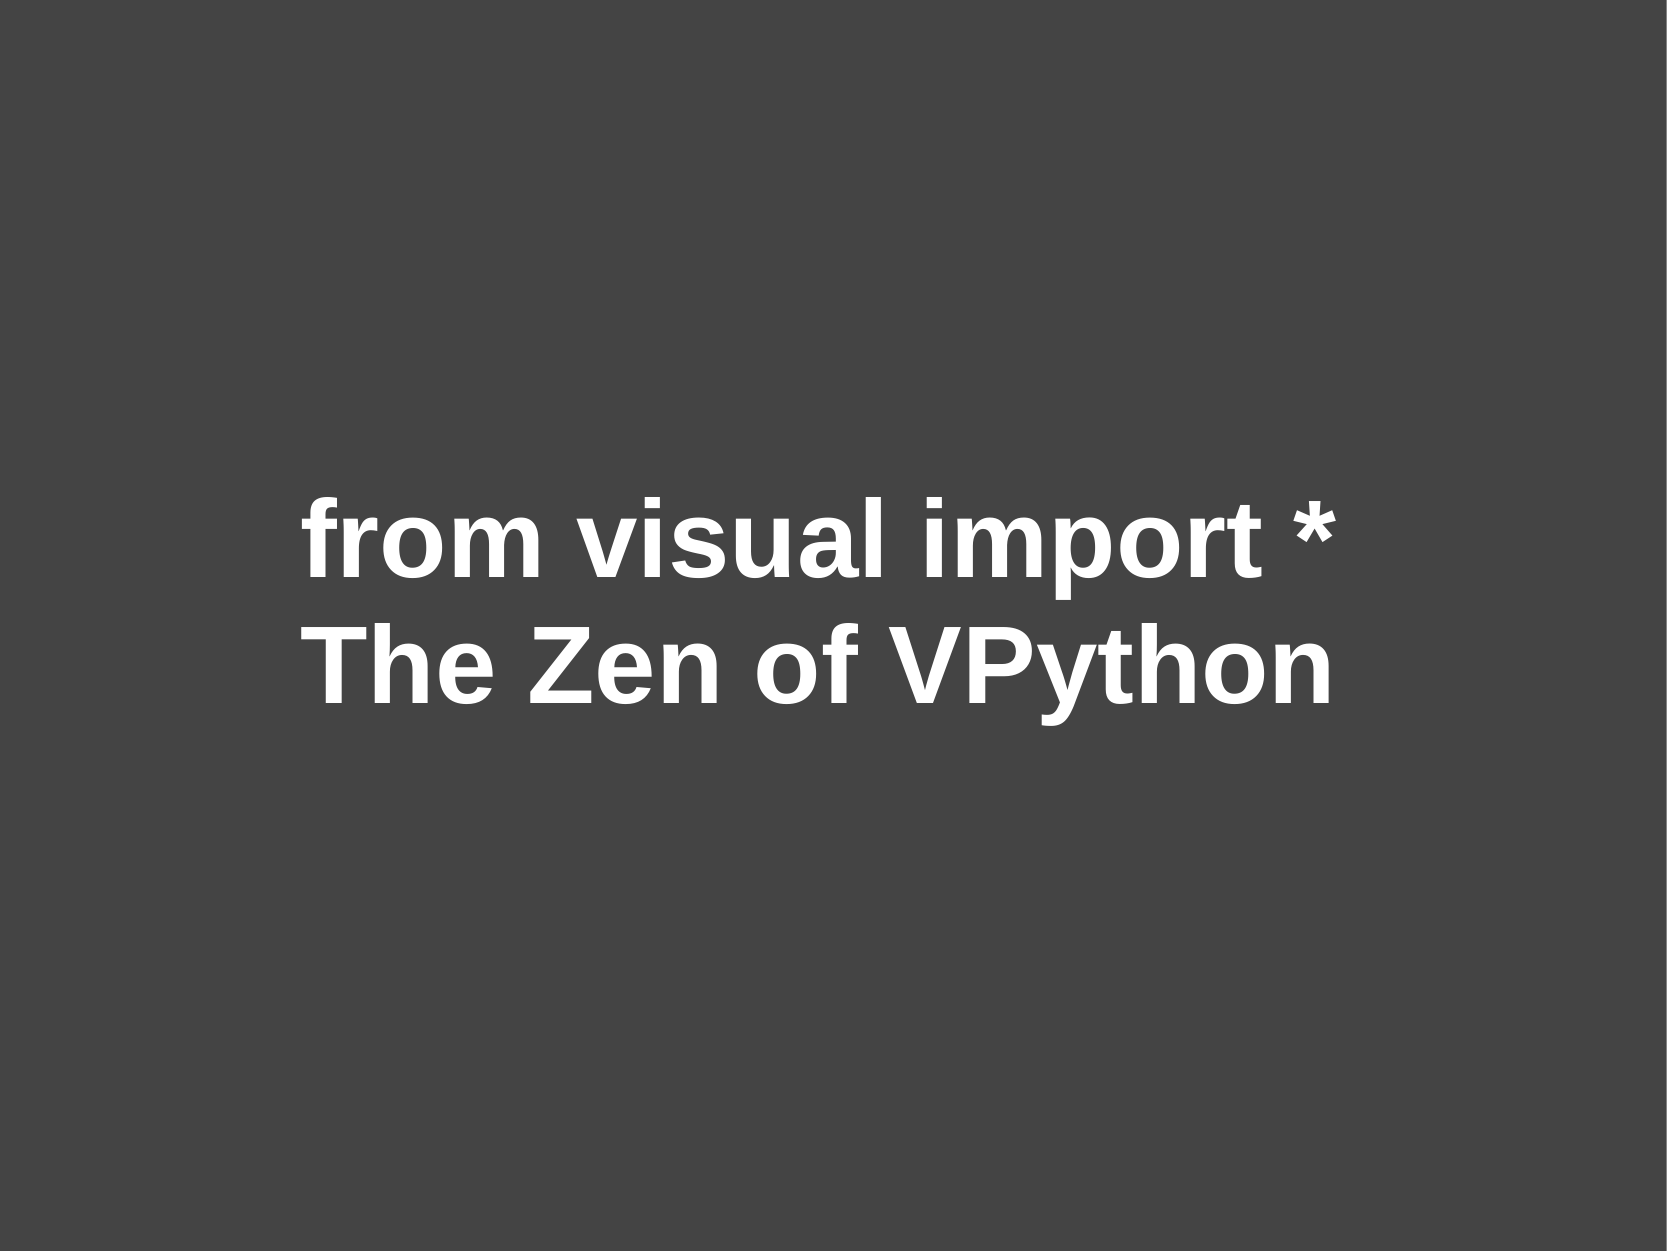

# from visual import *
The Zen of VPython